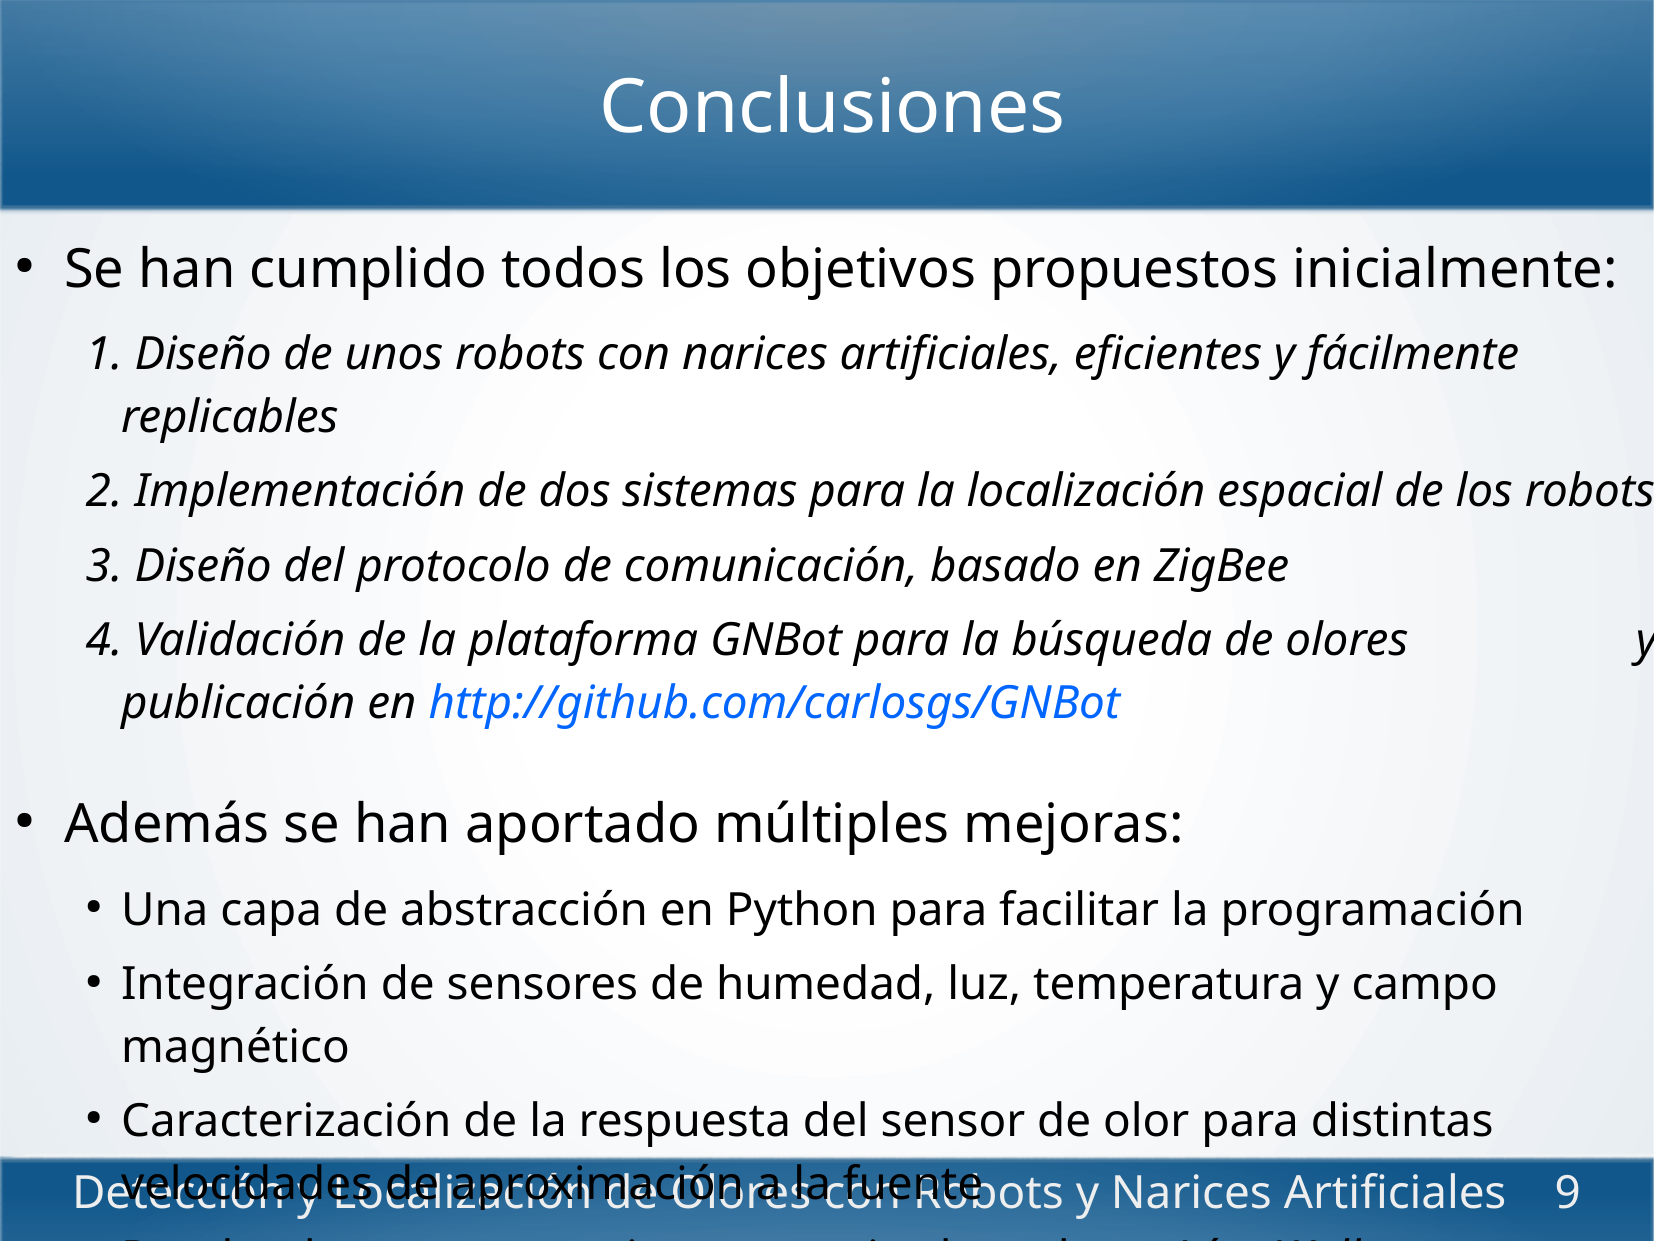

# Conclusiones
 Se han cumplido todos los objetivos propuestos inicialmente:
 Diseño de unos robots con narices artificiales, eficientes y fácilmente replicables
 Implementación de dos sistemas para la localización espacial de los robots
 Diseño del protocolo de comunicación, basado en ZigBee
 Validación de la plataforma GNBot para la búsqueda de olores y publicación en http://github.com/carlosgs/GNBot
 Además se han aportado múltiples mejoras:
Una capa de abstracción en Python para facilitar la programación
Integración de sensores de humedad, luz, temperatura y campo magnético
Caracterización de la respuesta del sensor de olor para distintas velocidades de aproximación a la fuente
Prueba de una estrategia cooperativa basada en Lévy Walks
Detección y Localización de Olores con Robots y Narices Artificiales 9